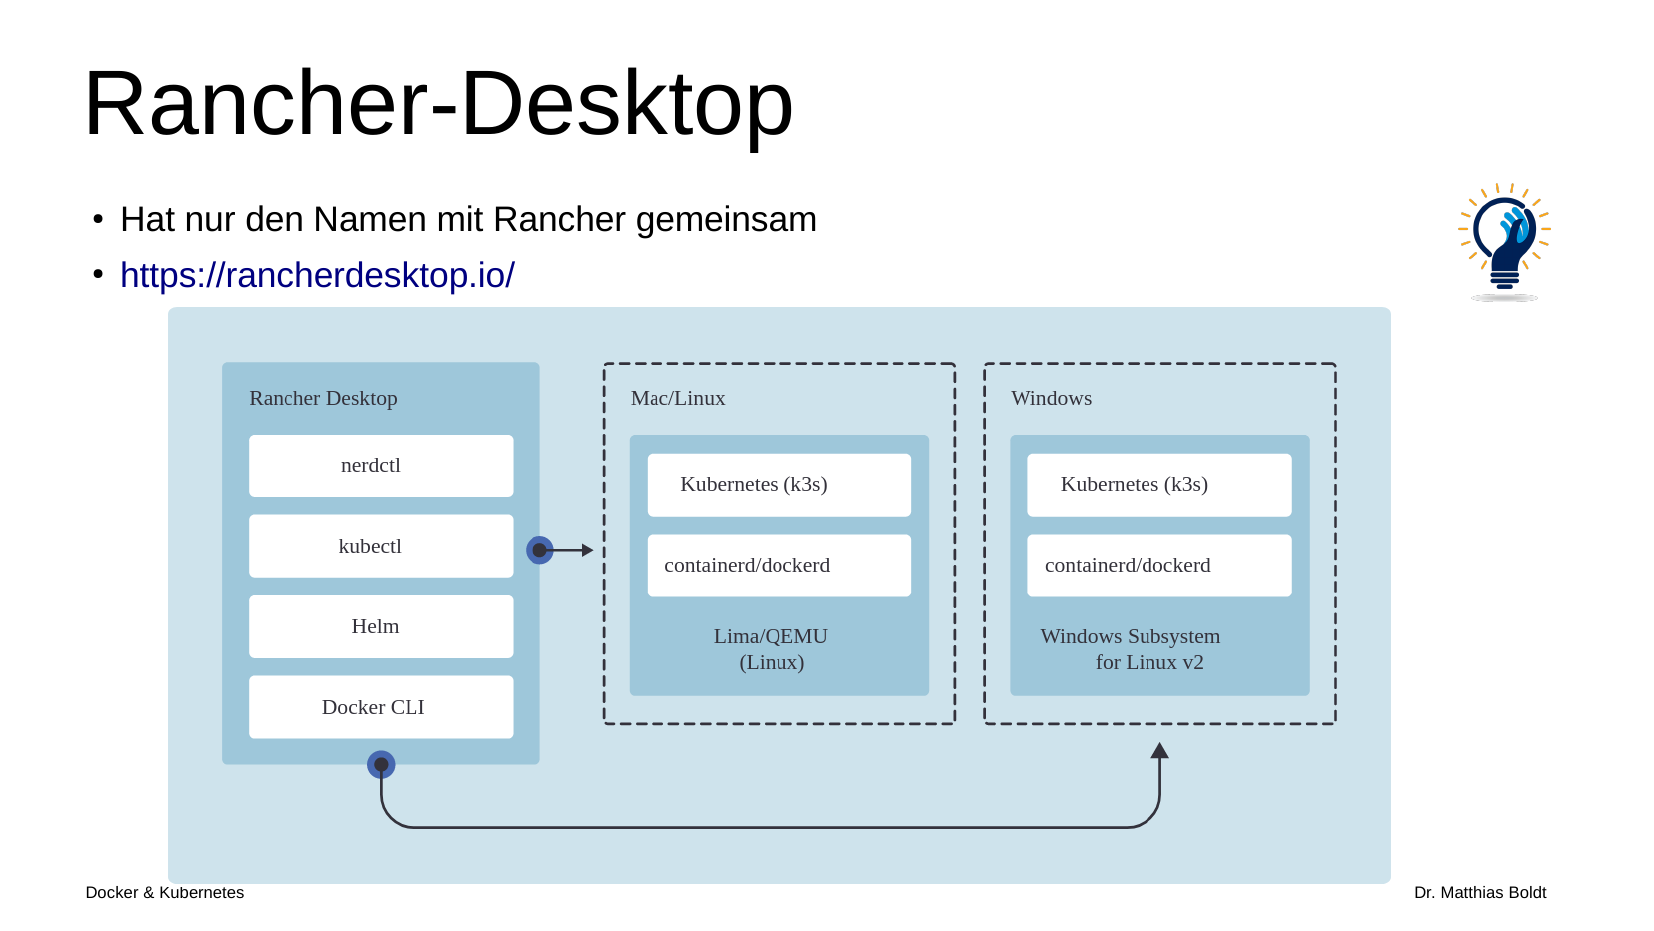

# Rancher-Desktop
Hat nur den Namen mit Rancher gemeinsam
https://rancherdesktop.io/
Docker & Kubernetes																Dr. Matthias Boldt